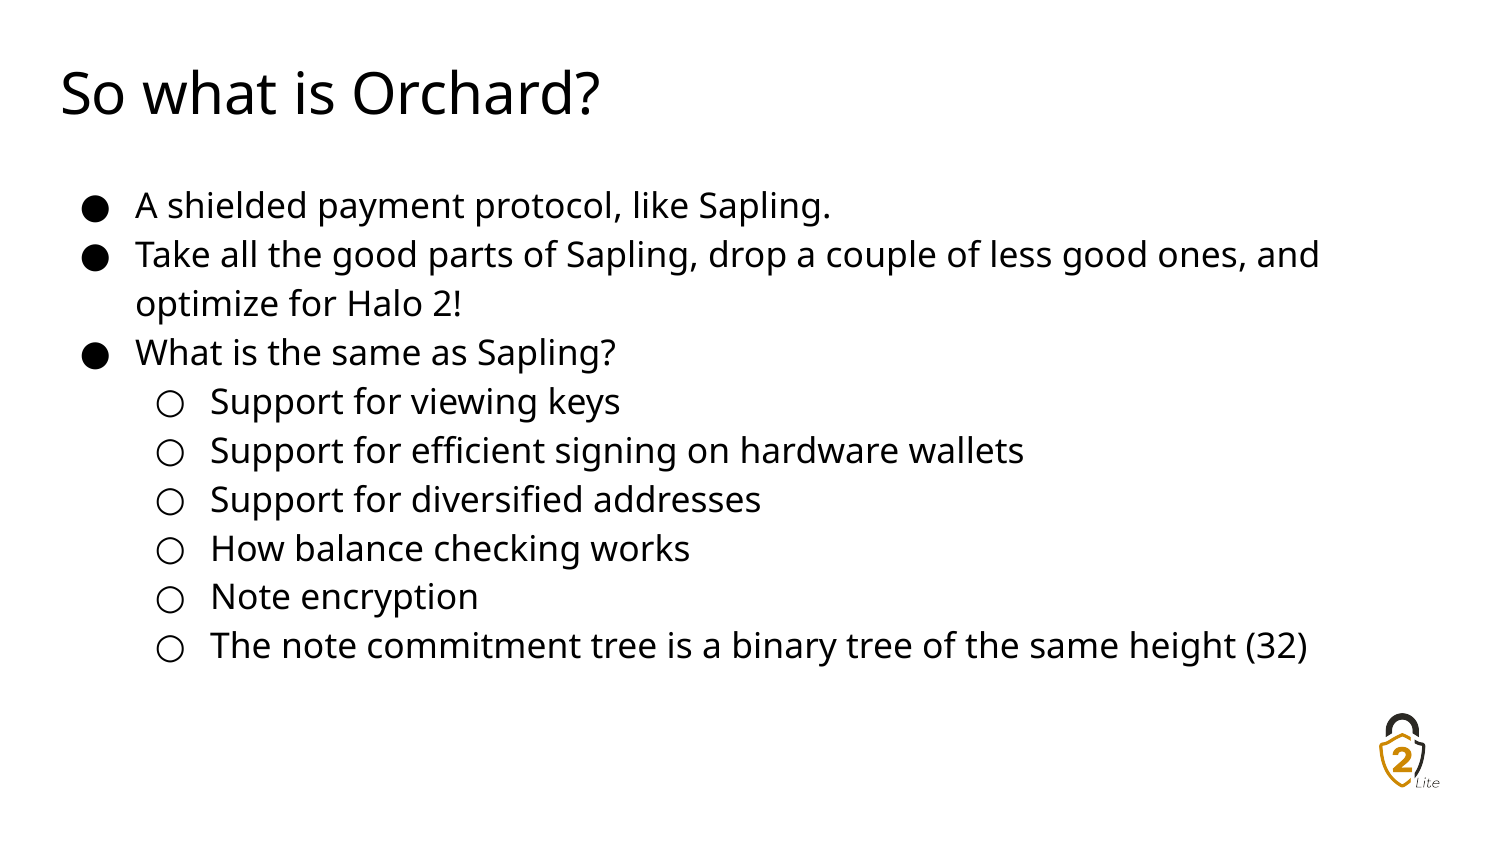

# So what is Orchard?
A shielded payment protocol, like Sapling.
Take all the good parts of Sapling, drop a couple of less good ones, and optimize for Halo 2!
What is the same as Sapling?
Support for viewing keys
Support for efficient signing on hardware wallets
Support for diversified addresses
How balance checking works
Note encryption
The note commitment tree is a binary tree of the same height (32)